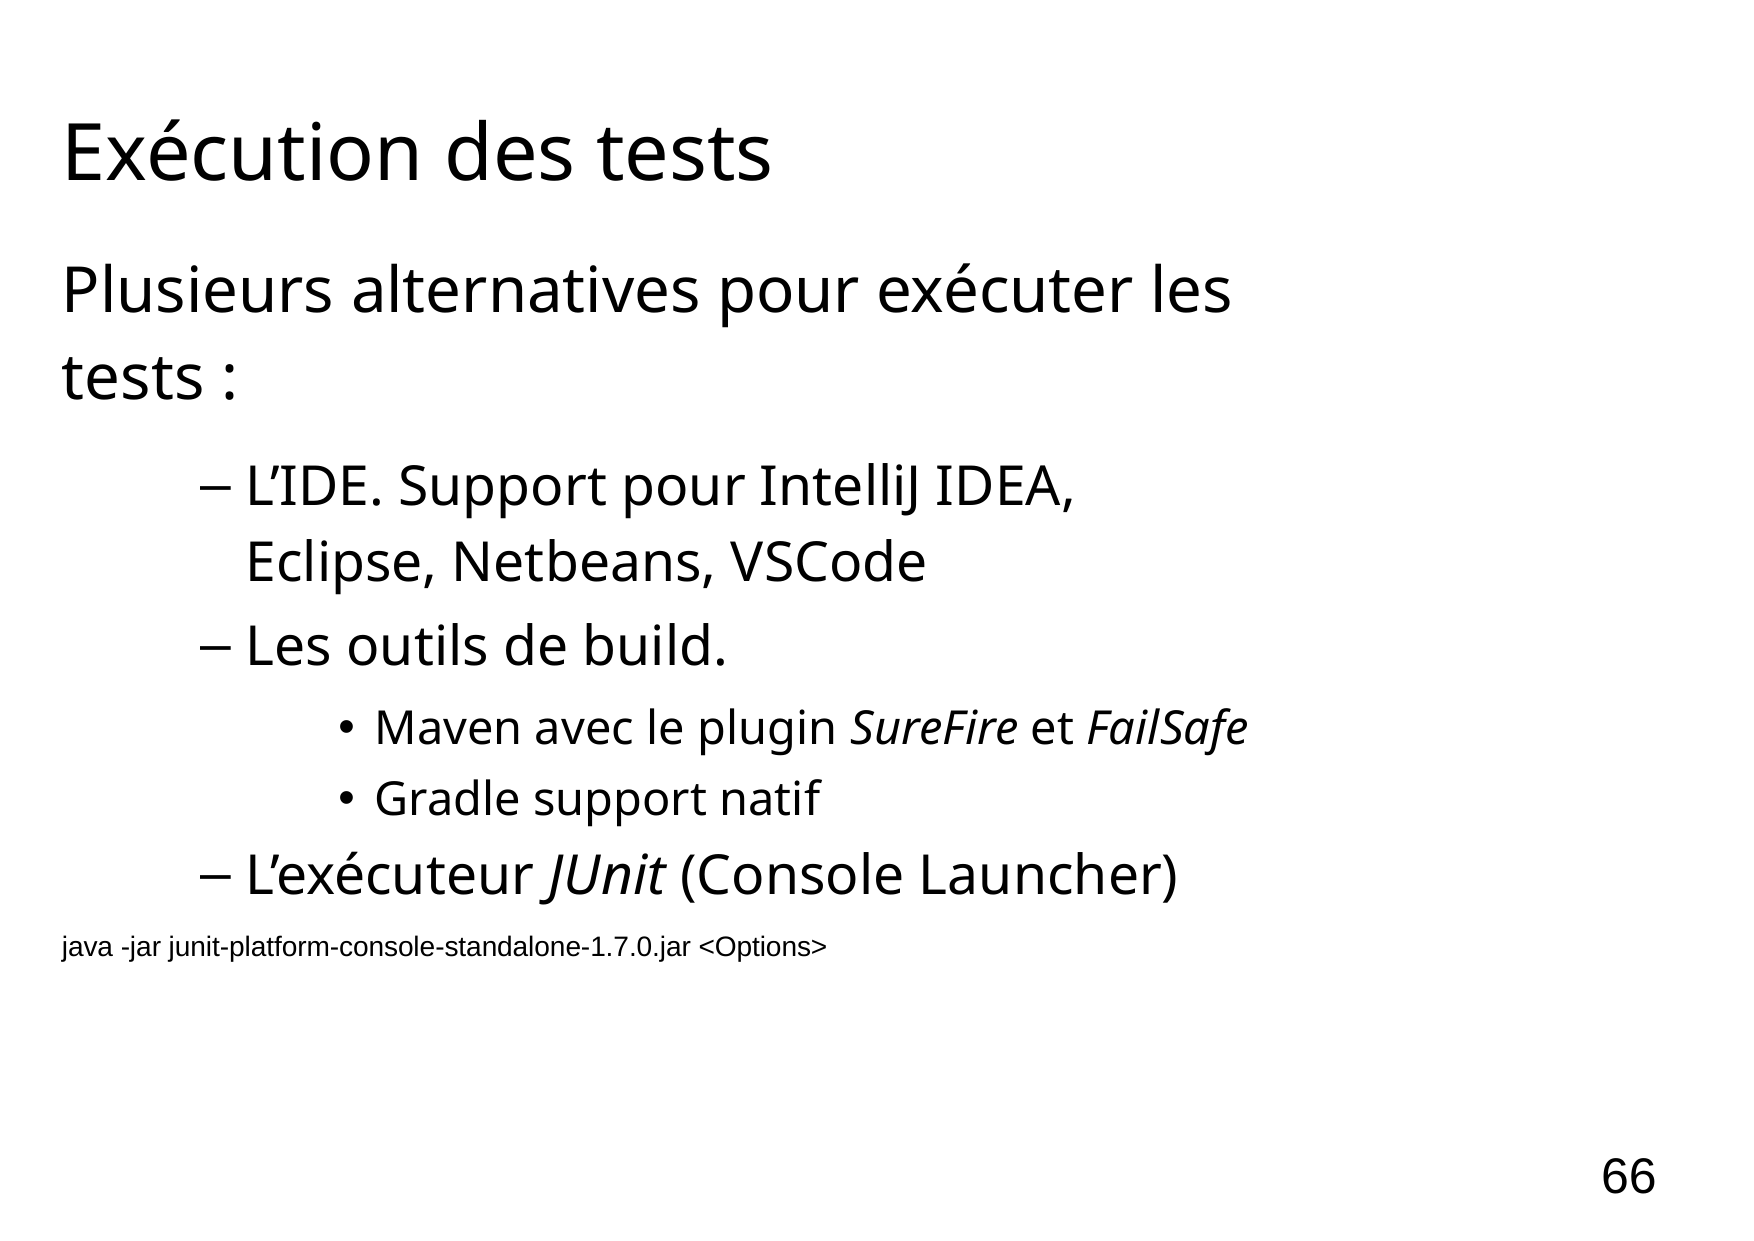

# Exécution des tests
Plusieurs alternatives pour exécuter les tests :
L’IDE. Support pour IntelliJ IDEA, Eclipse, Netbeans, VSCode
Les outils de build.
Maven avec le plugin SureFire et FailSafe
Gradle support natif
L’exécuteur JUnit (Console Launcher)
java -jar junit-platform-console-standalone-1.7.0.jar <Options>
66